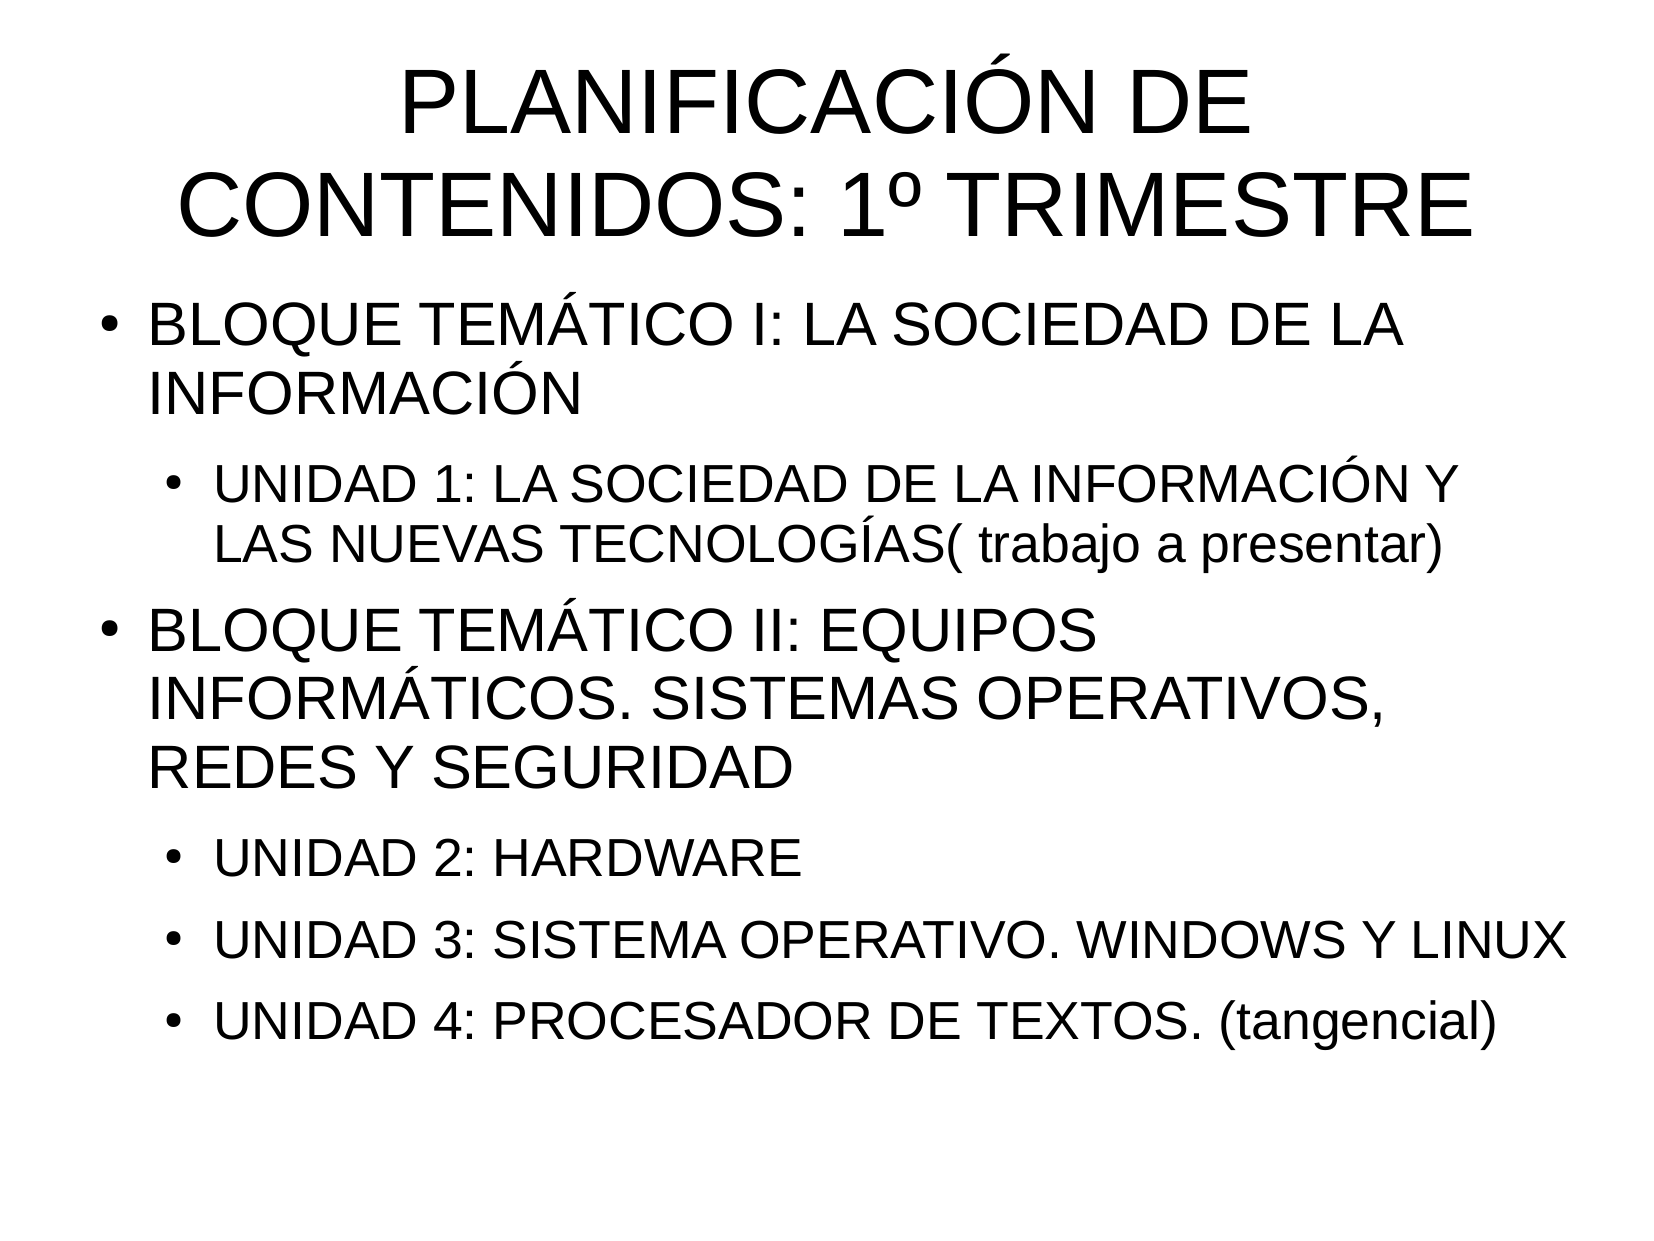

# PLANIFICACIÓN DE CONTENIDOS: 1º TRIMESTRE
BLOQUE TEMÁTICO I: LA SOCIEDAD DE LA INFORMACIÓN
UNIDAD 1: LA SOCIEDAD DE LA INFORMACIÓN Y LAS NUEVAS TECNOLOGÍAS( trabajo a presentar)
BLOQUE TEMÁTICO II: EQUIPOS INFORMÁTICOS. SISTEMAS OPERATIVOS, REDES Y SEGURIDAD
UNIDAD 2: HARDWARE
UNIDAD 3: SISTEMA OPERATIVO. WINDOWS Y LINUX
UNIDAD 4: PROCESADOR DE TEXTOS. (tangencial)